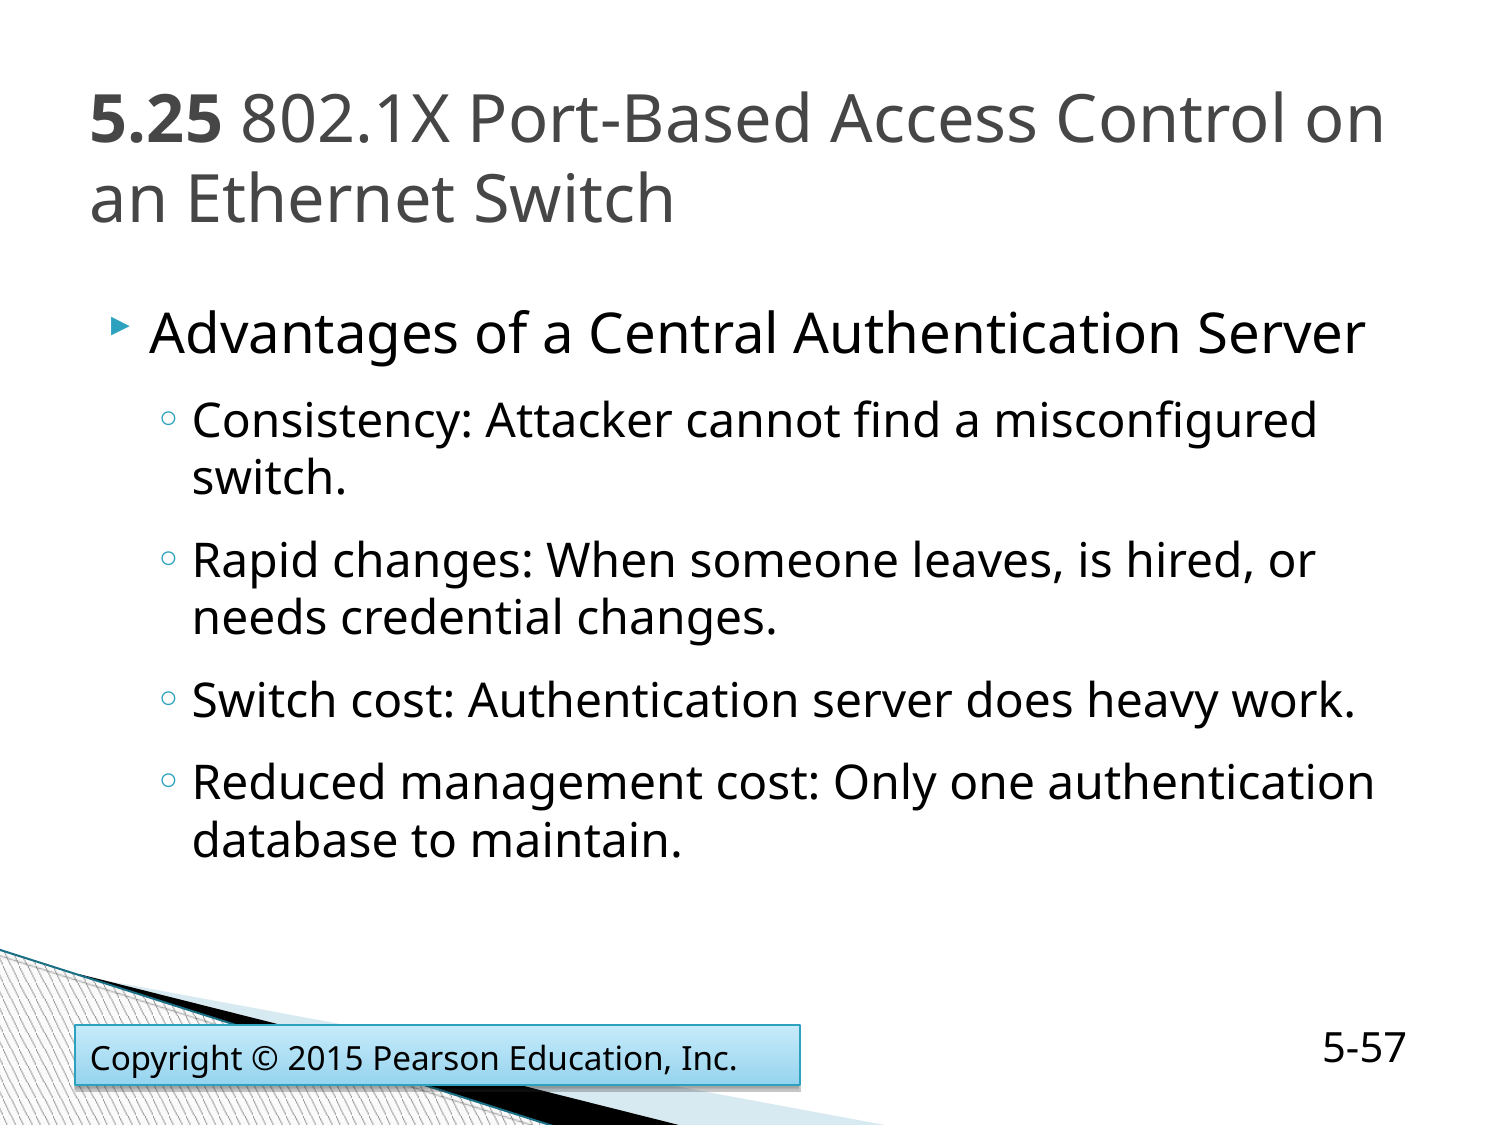

5.25 802.1X Port-Based Access Control on an Ethernet Switch
# Advantages of a Central Authentication Server
Consistency: Attacker cannot find a misconfigured switch.
Rapid changes: When someone leaves, is hired, or needs credential changes.
Switch cost: Authentication server does heavy work.
Reduced management cost: Only one authentication database to maintain.
Copyright © 2015 Pearson Education, Inc.